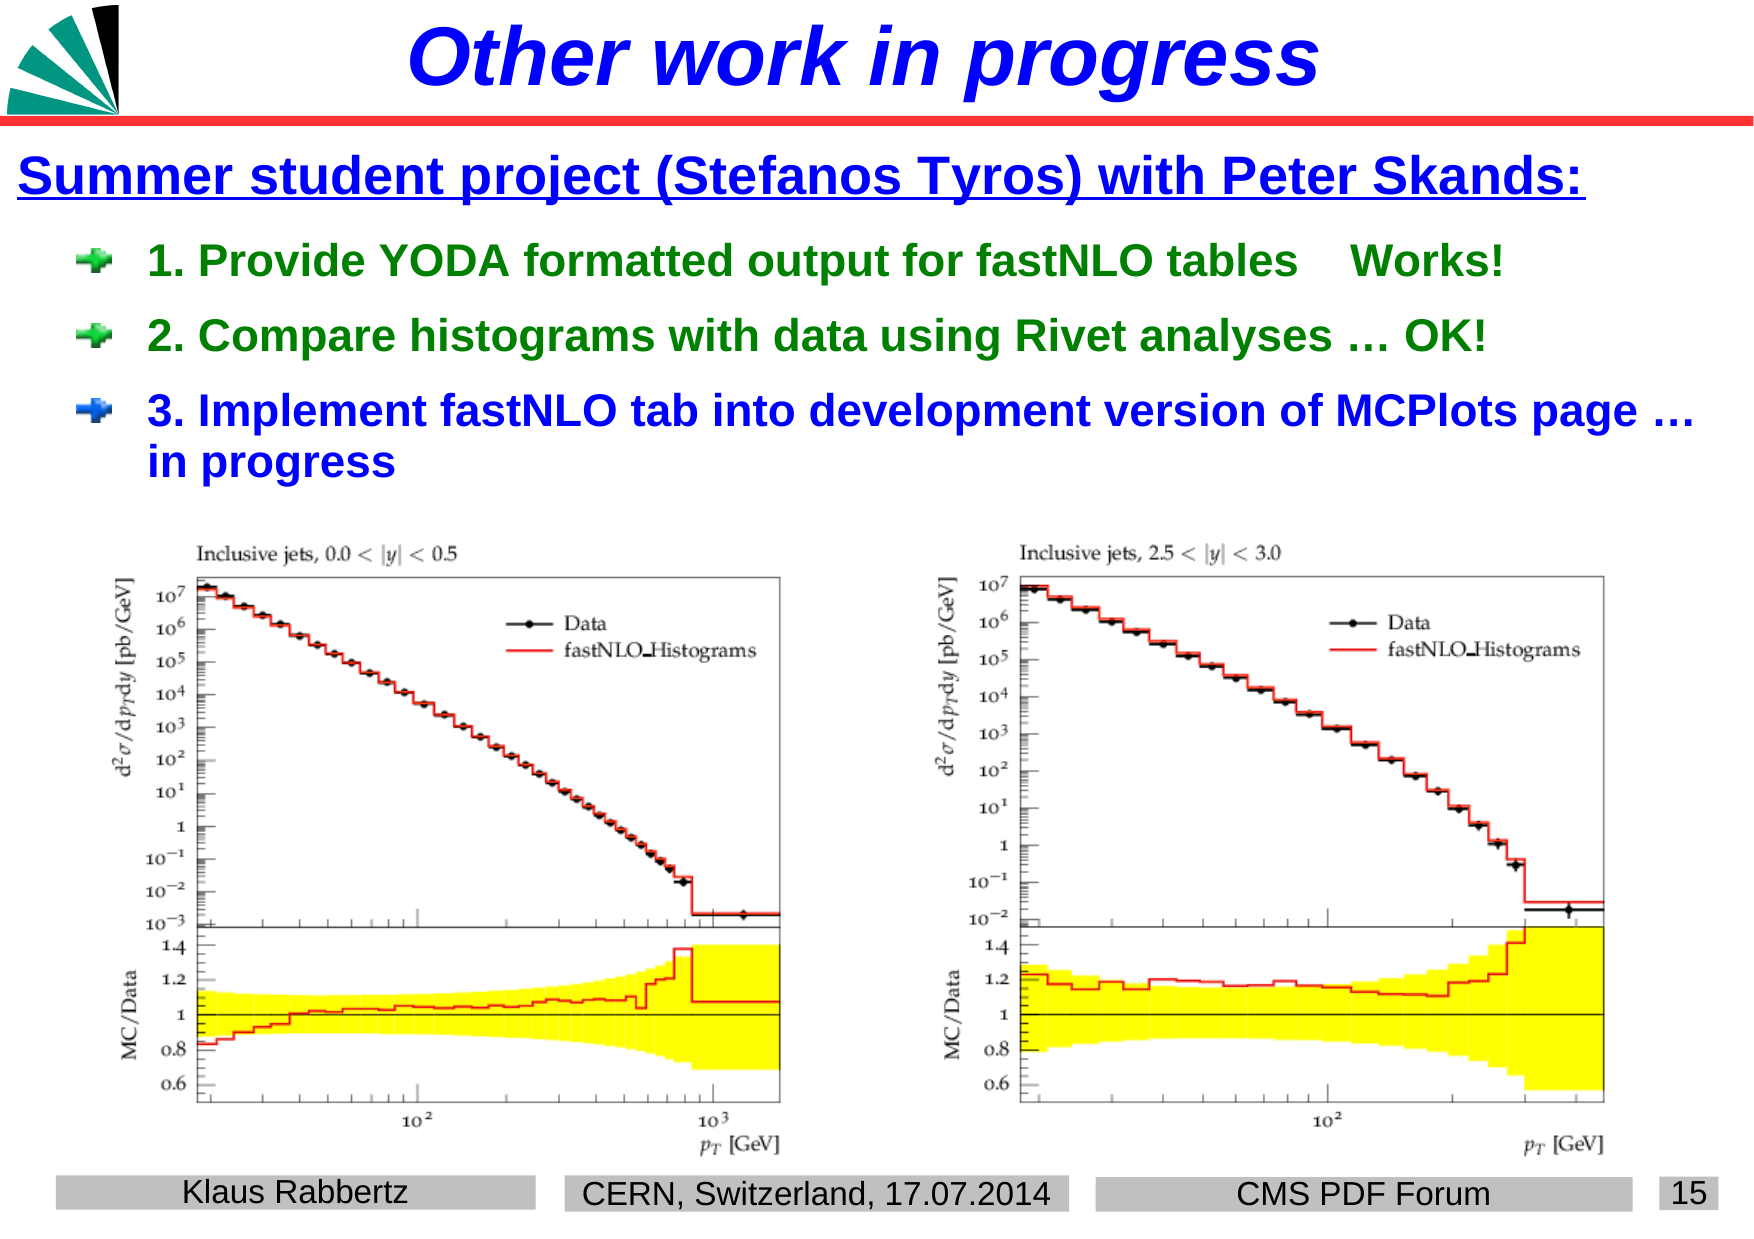

# Other work in progress
Summer student project (Stefanos Tyros) with Peter Skands:
1. Provide YODA formatted output for fastNLO tables Works!
2. Compare histograms with data using Rivet analyses … OK!
3. Implement fastNLO tab into development version of MCPlots page … in progress